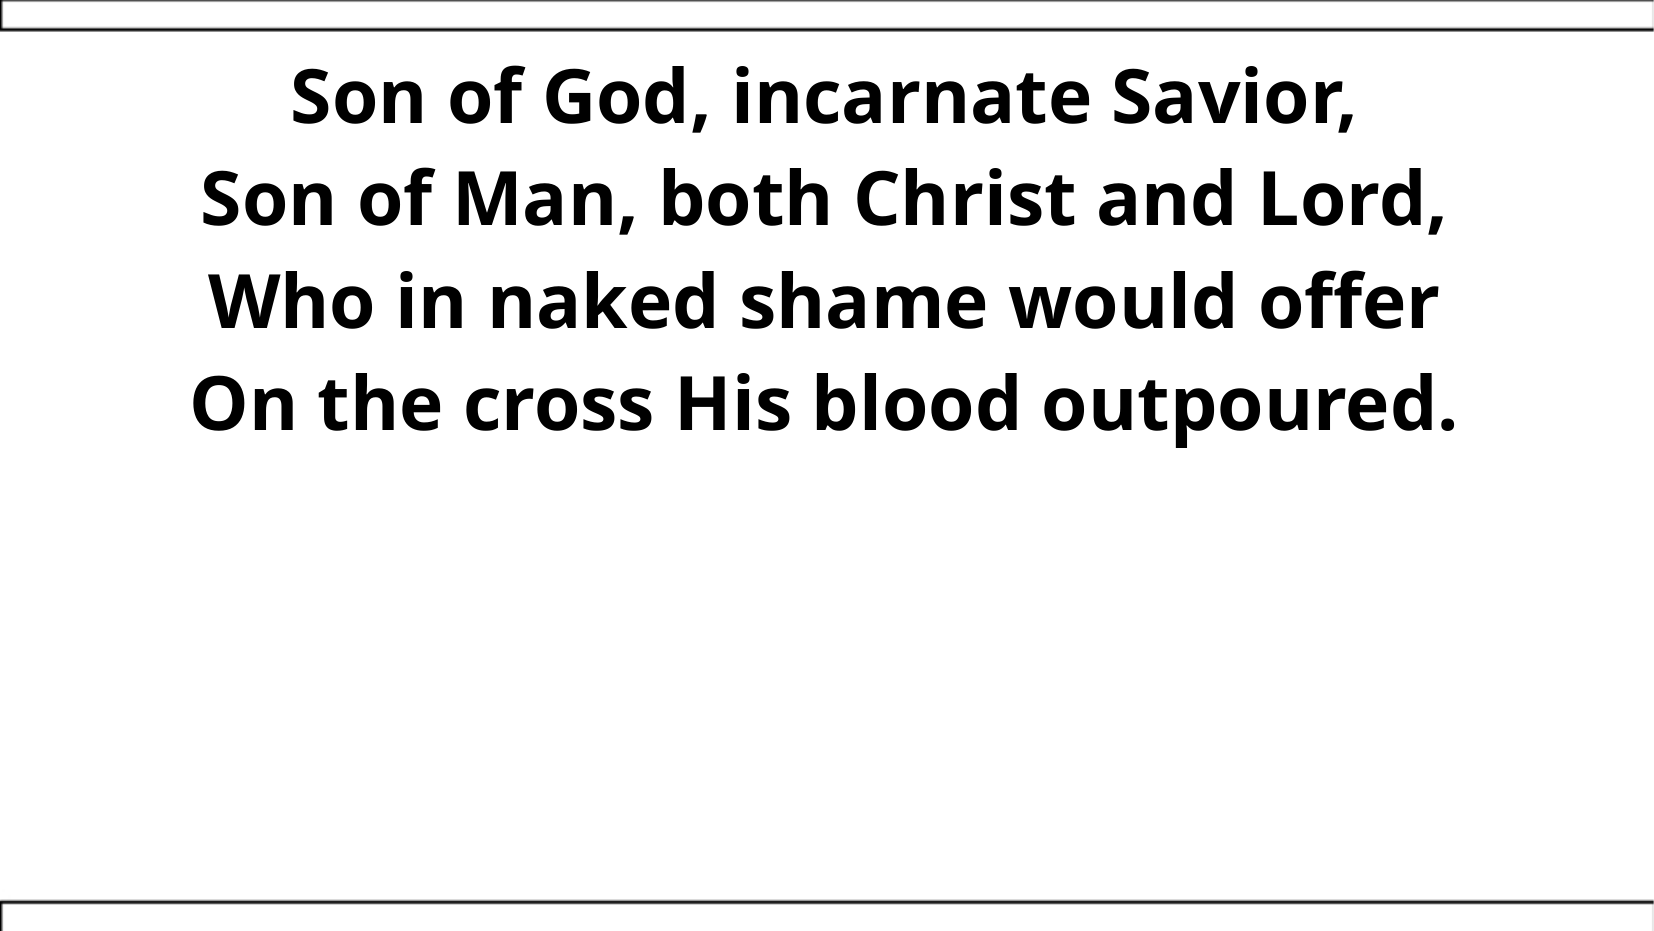

Son of God, incarnate Savior,
Son of Man, both Christ and Lord,
Who in naked shame would offer
On the cross His blood outpoured.